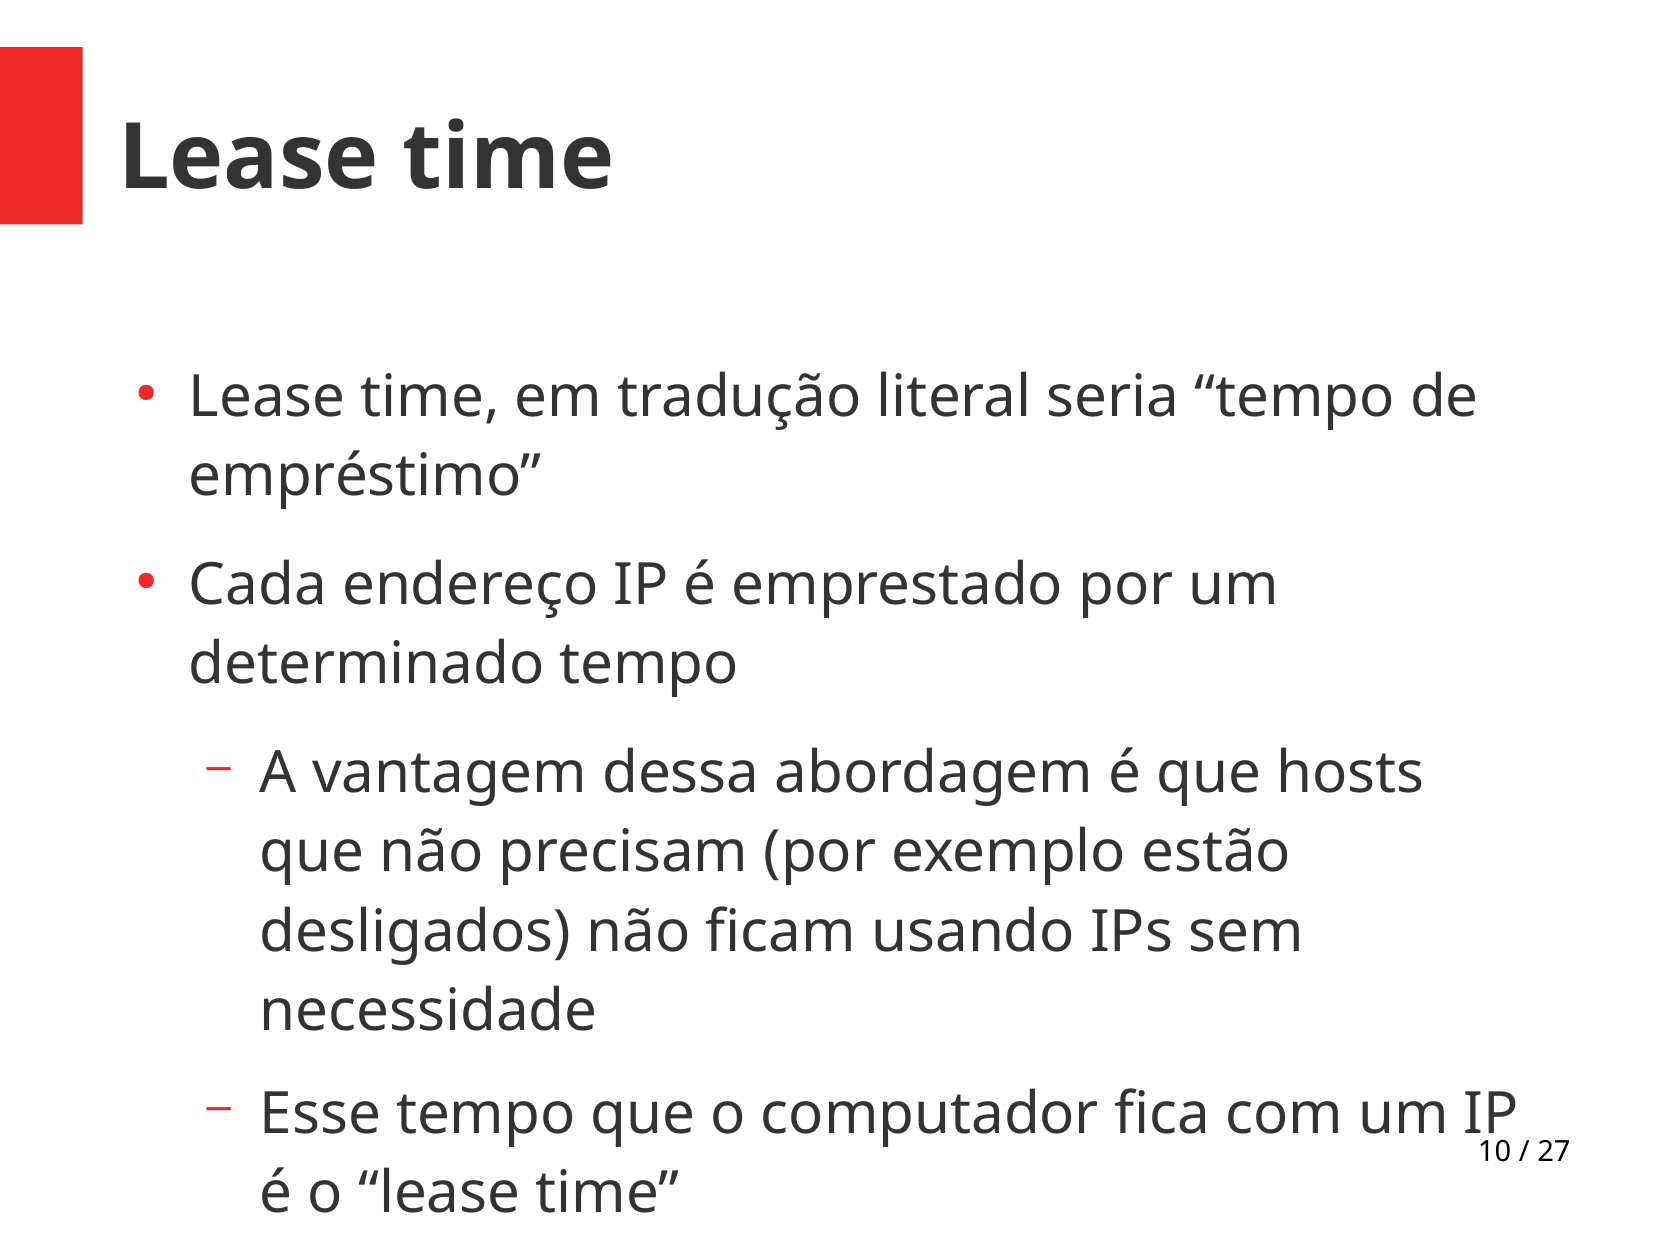

# Lease time
Lease time, em tradução literal seria “tempo de empréstimo”
Cada endereço IP é emprestado por um determinado tempo
A vantagem dessa abordagem é que hosts que não precisam (por exemplo estão desligados) não ficam usando IPs sem necessidade
Esse tempo que o computador fica com um IP é o “lease time”
10